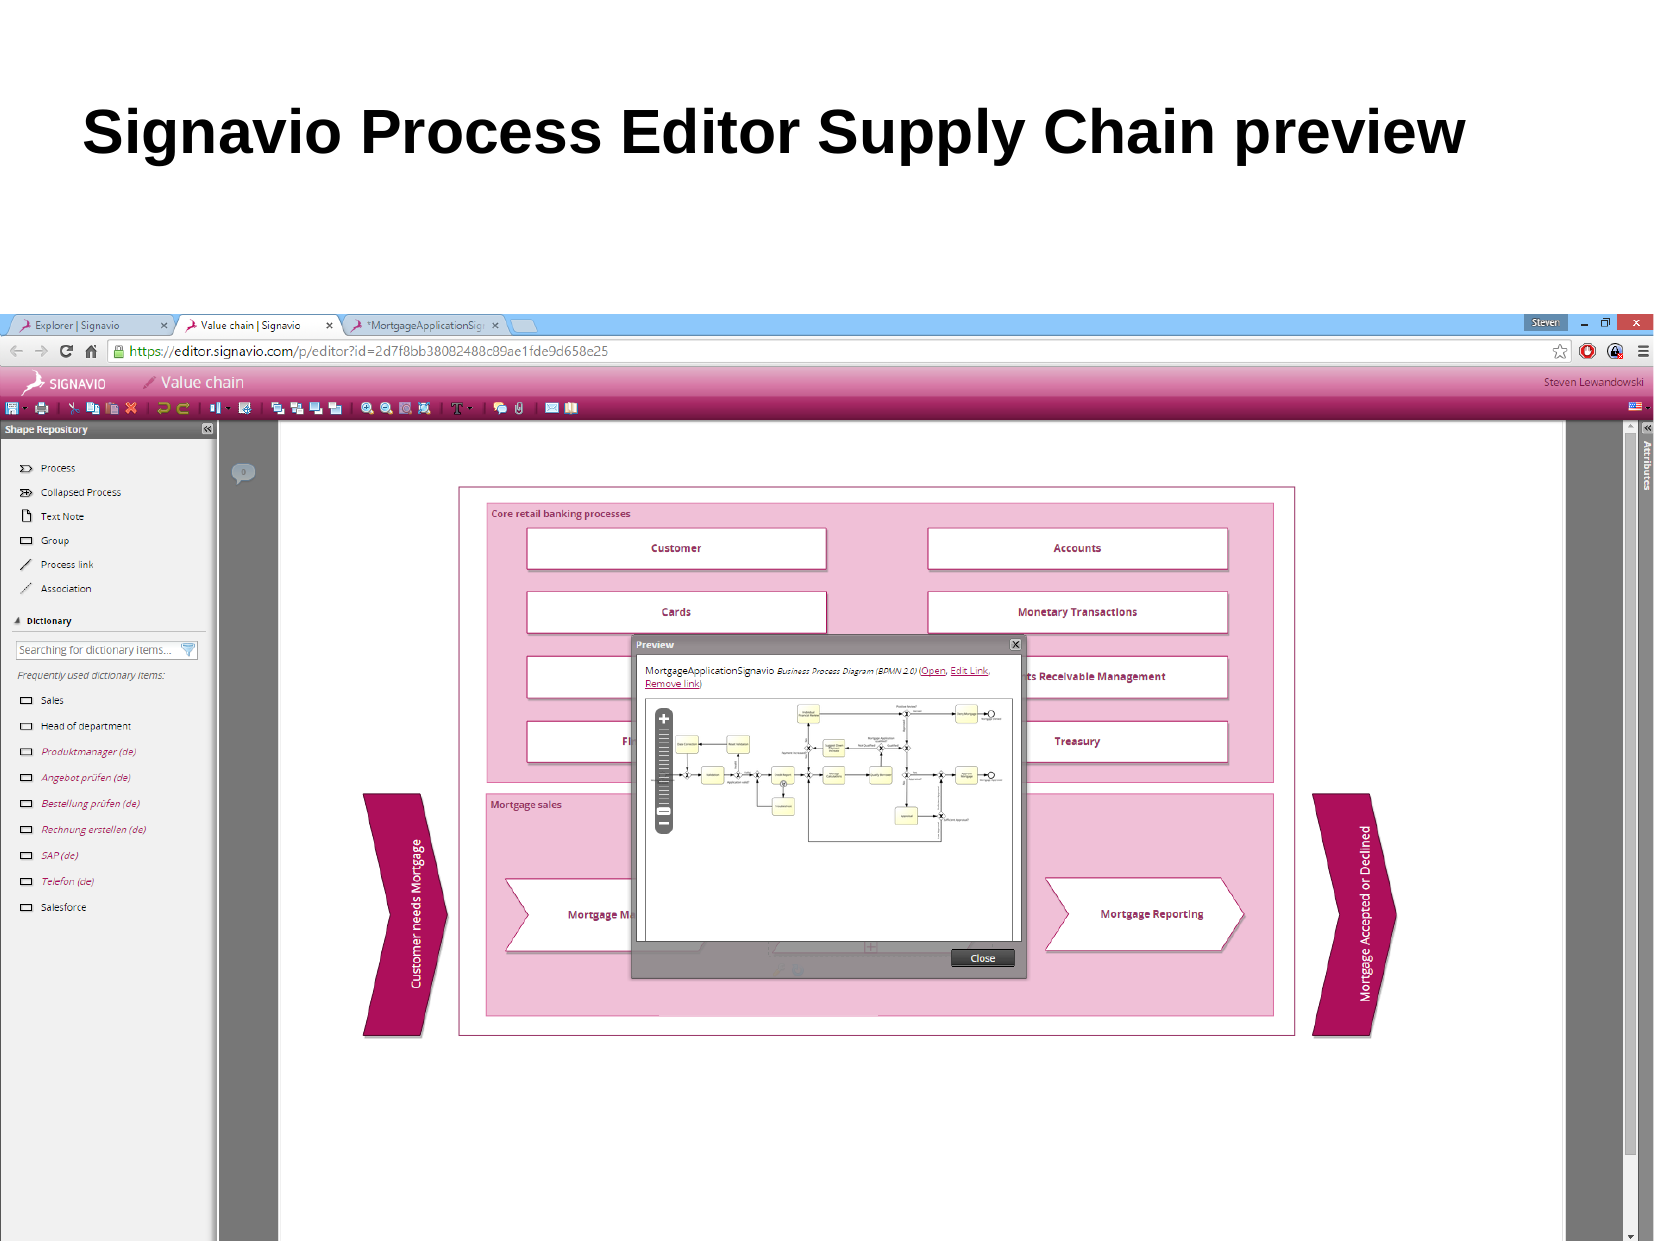

# Signavio Process Editor Supply Chain preview